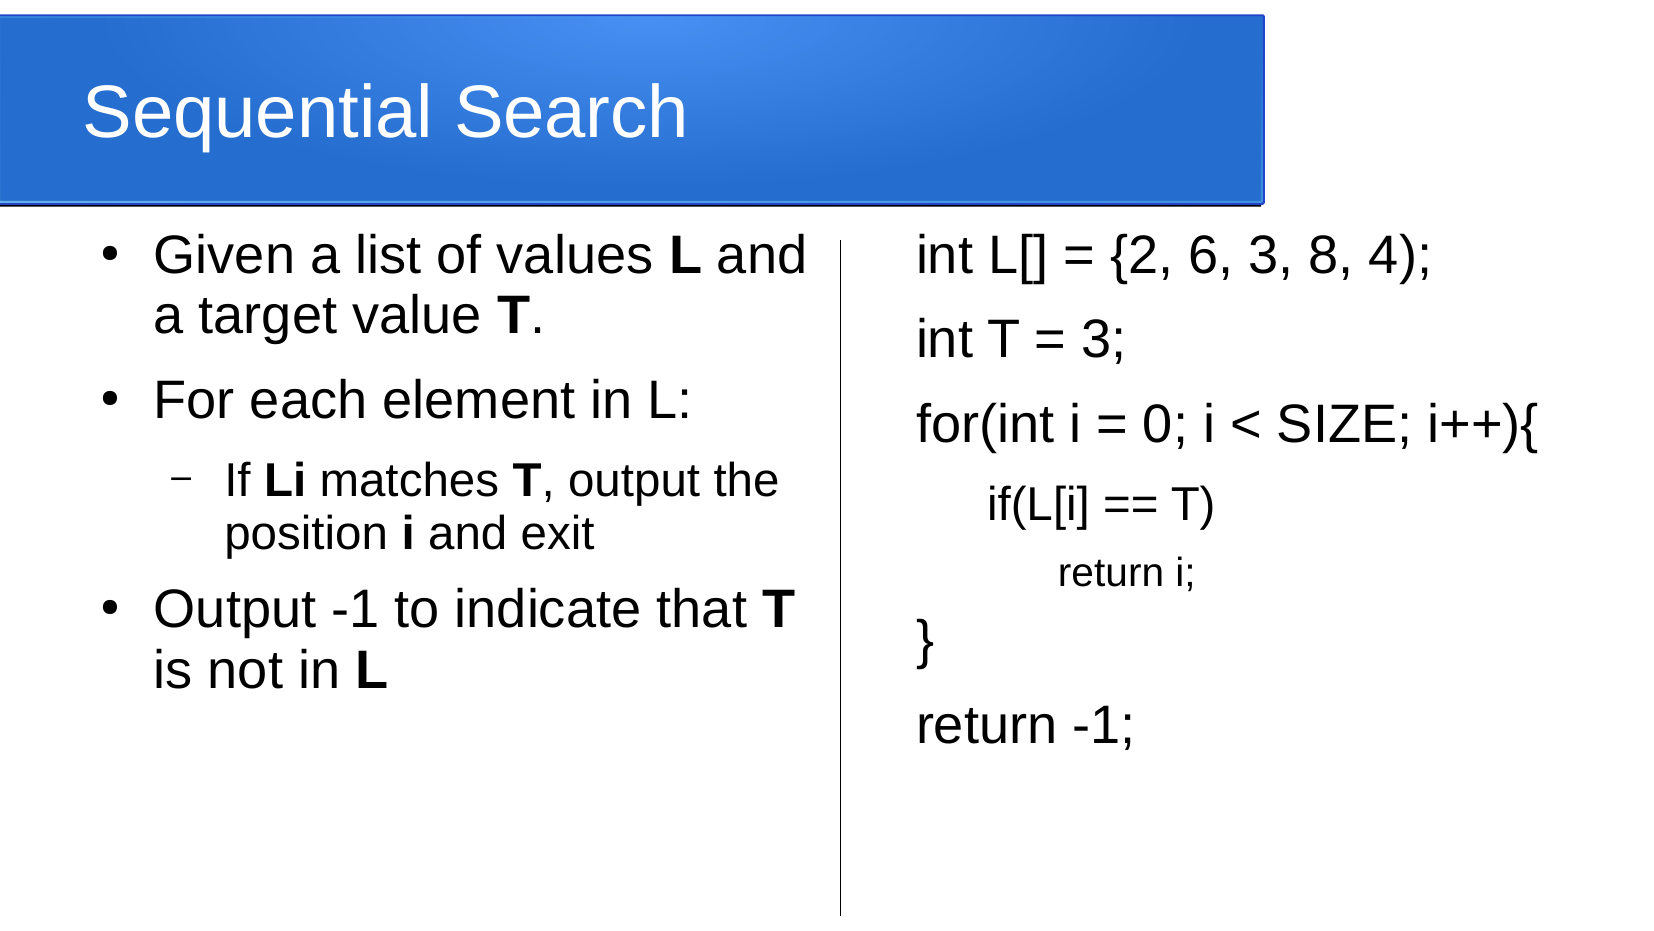

# Sequential Search
Given a list of values L and a target value T.
For each element in L:
If Li matches T, output the position i and exit
Output -1 to indicate that T is not in L
int L[] = {2, 6, 3, 8, 4);
int T = 3;
for(int i = 0; i < SIZE; i++){
if(L[i] == T)
return i;
}
return -1;